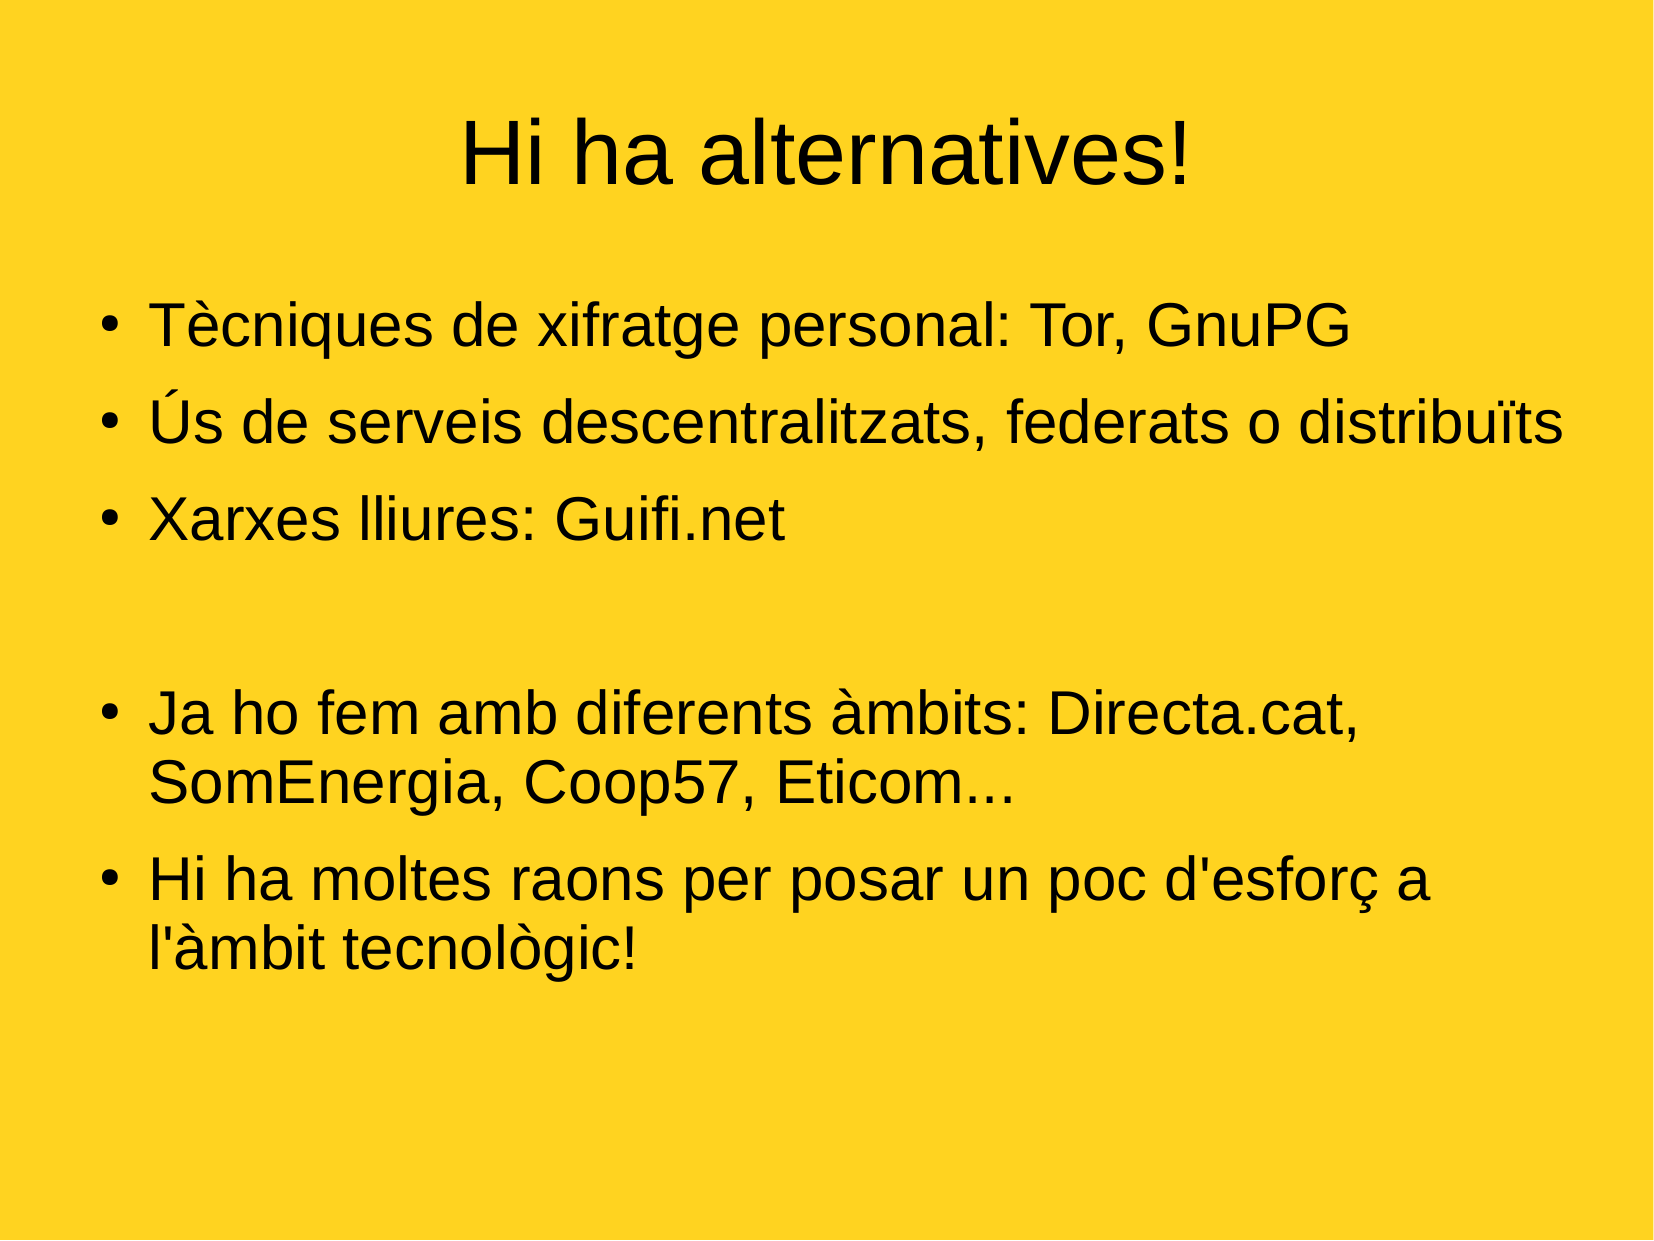

# Hi ha alternatives!
Tècniques de xifratge personal: Tor, GnuPG
Ús de serveis descentralitzats, federats o distribuïts
Xarxes lliures: Guifi.net
Ja ho fem amb diferents àmbits: Directa.cat, SomEnergia, Coop57, Eticom...
Hi ha moltes raons per posar un poc d'esforç a l'àmbit tecnològic!